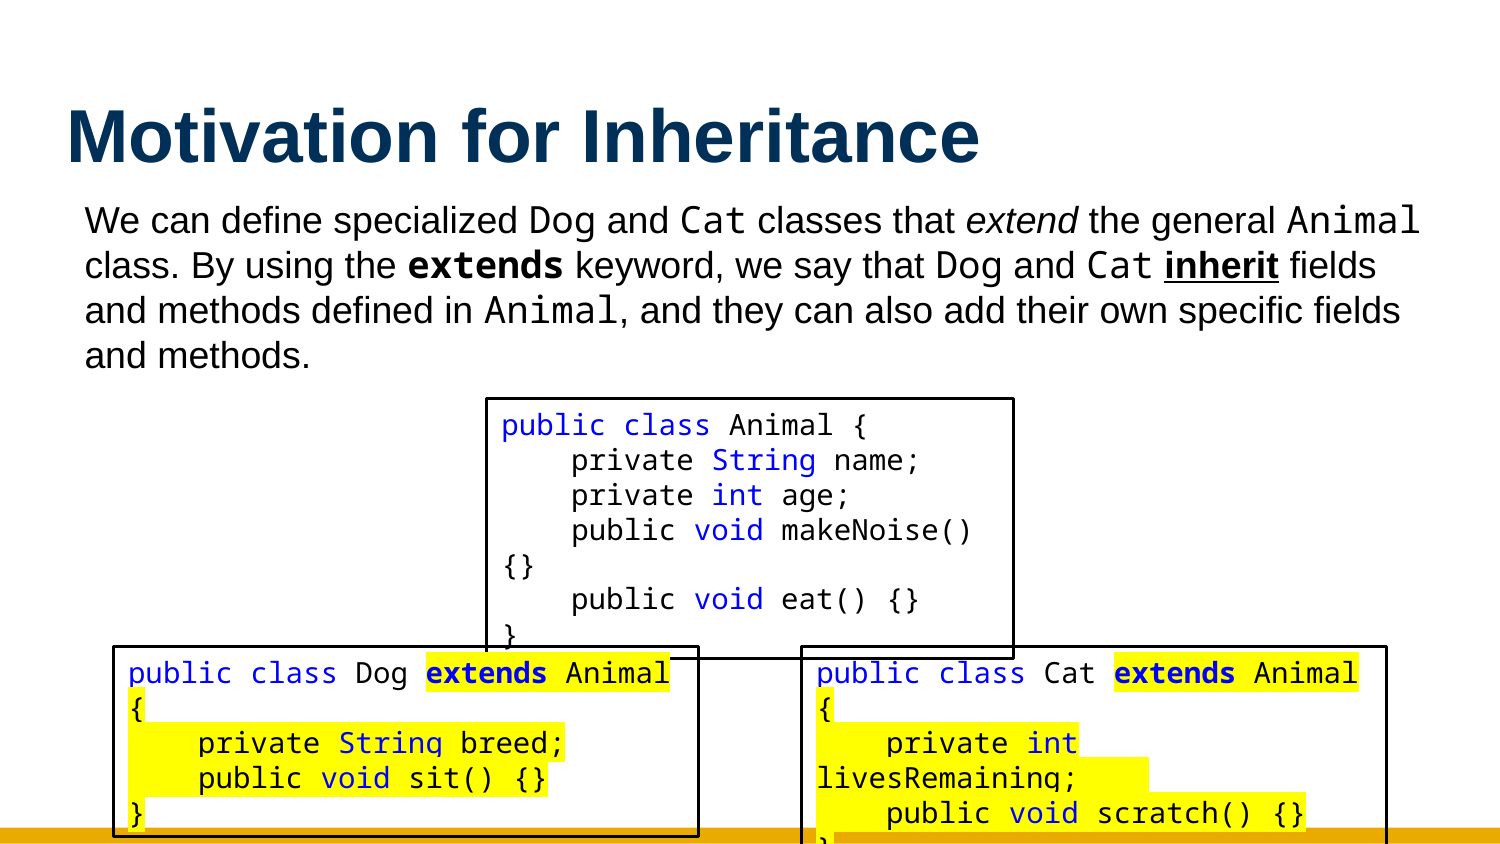

# Motivation for Inheritance
We can define specialized Dog and Cat classes that extend the general Animal class. By using the extends keyword, we say that Dog and Cat inherit fields and methods defined in Animal, and they can also add their own specific fields and methods.
public class Animal {
    private String name;
    private int age;
    public void makeNoise() {}
    public void eat() {}
}
public class Dog extends Animal {
    private String breed;
 public void sit() {}
}
public class Cat extends Animal {
 private int livesRemaining;
 public void scratch() {}
}